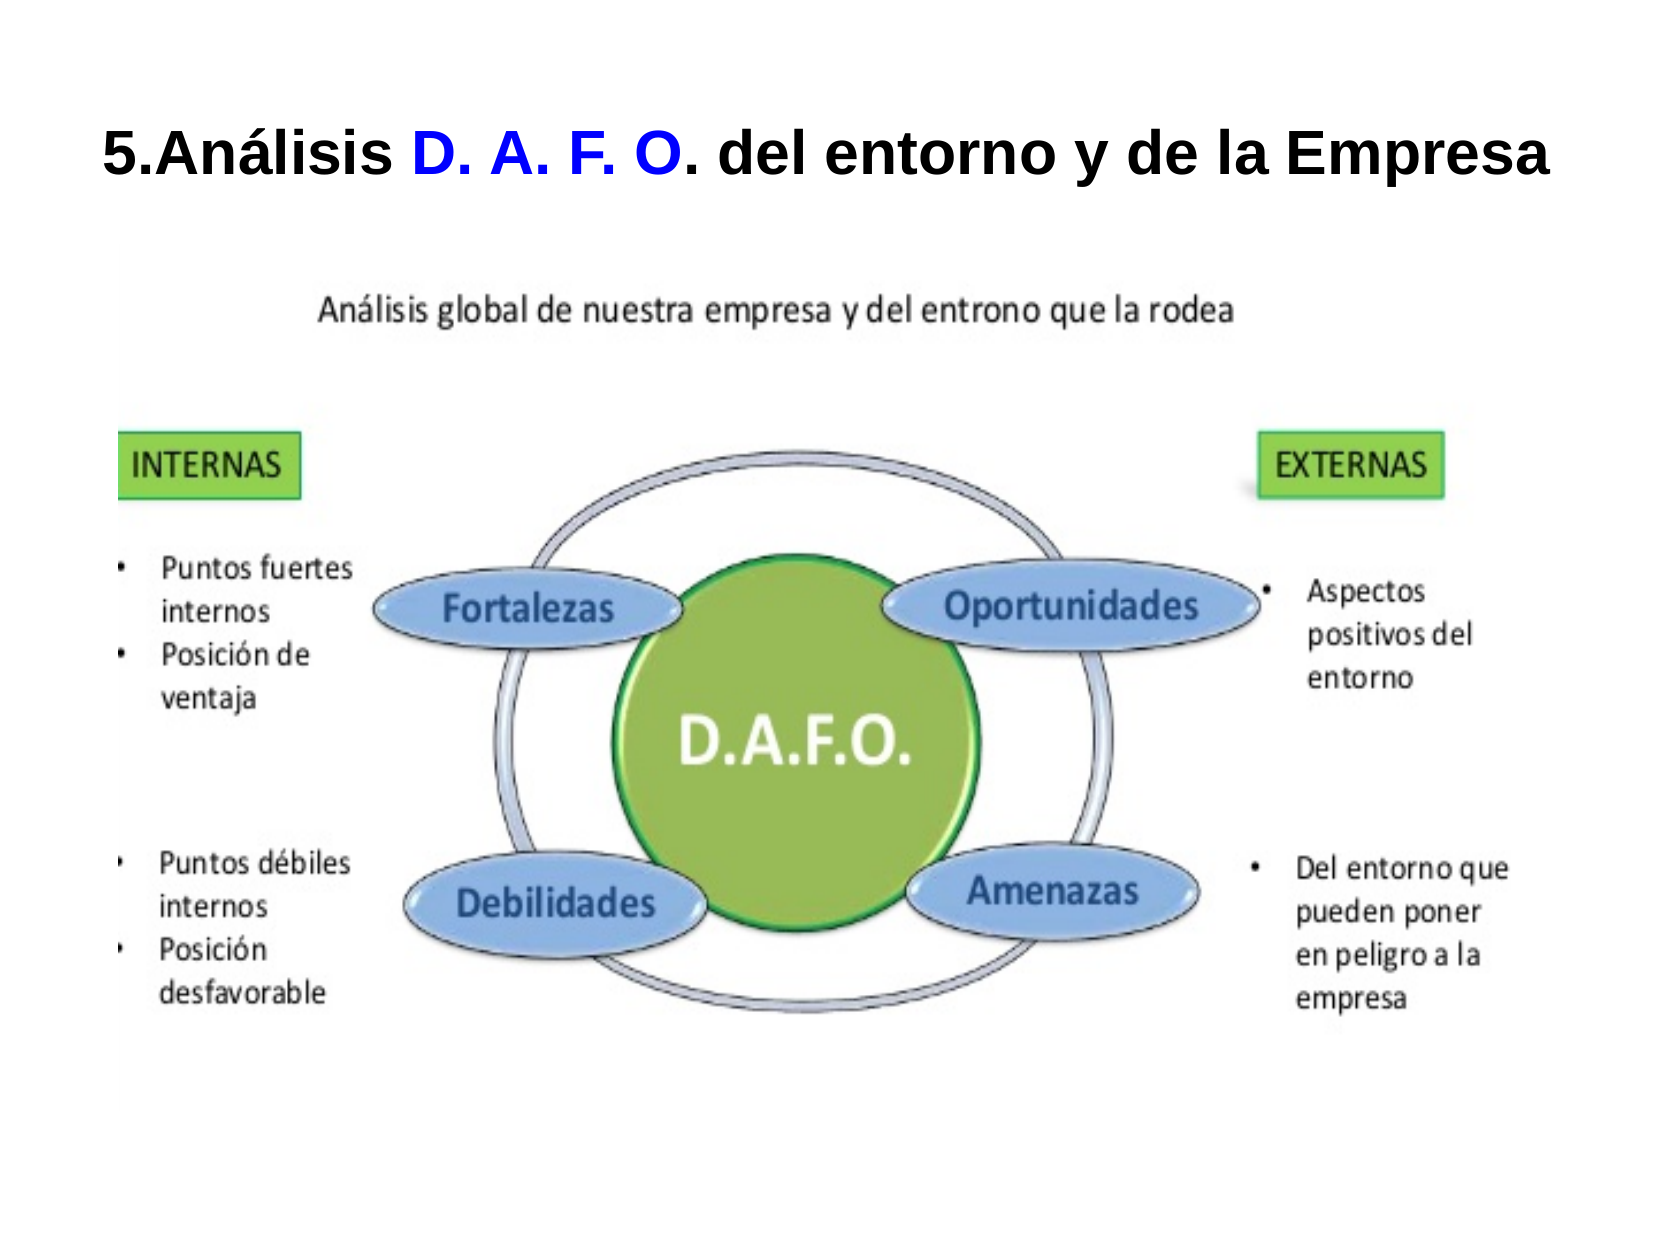

# 5.Análisis D. A. F. O. del entorno y de la Empresa